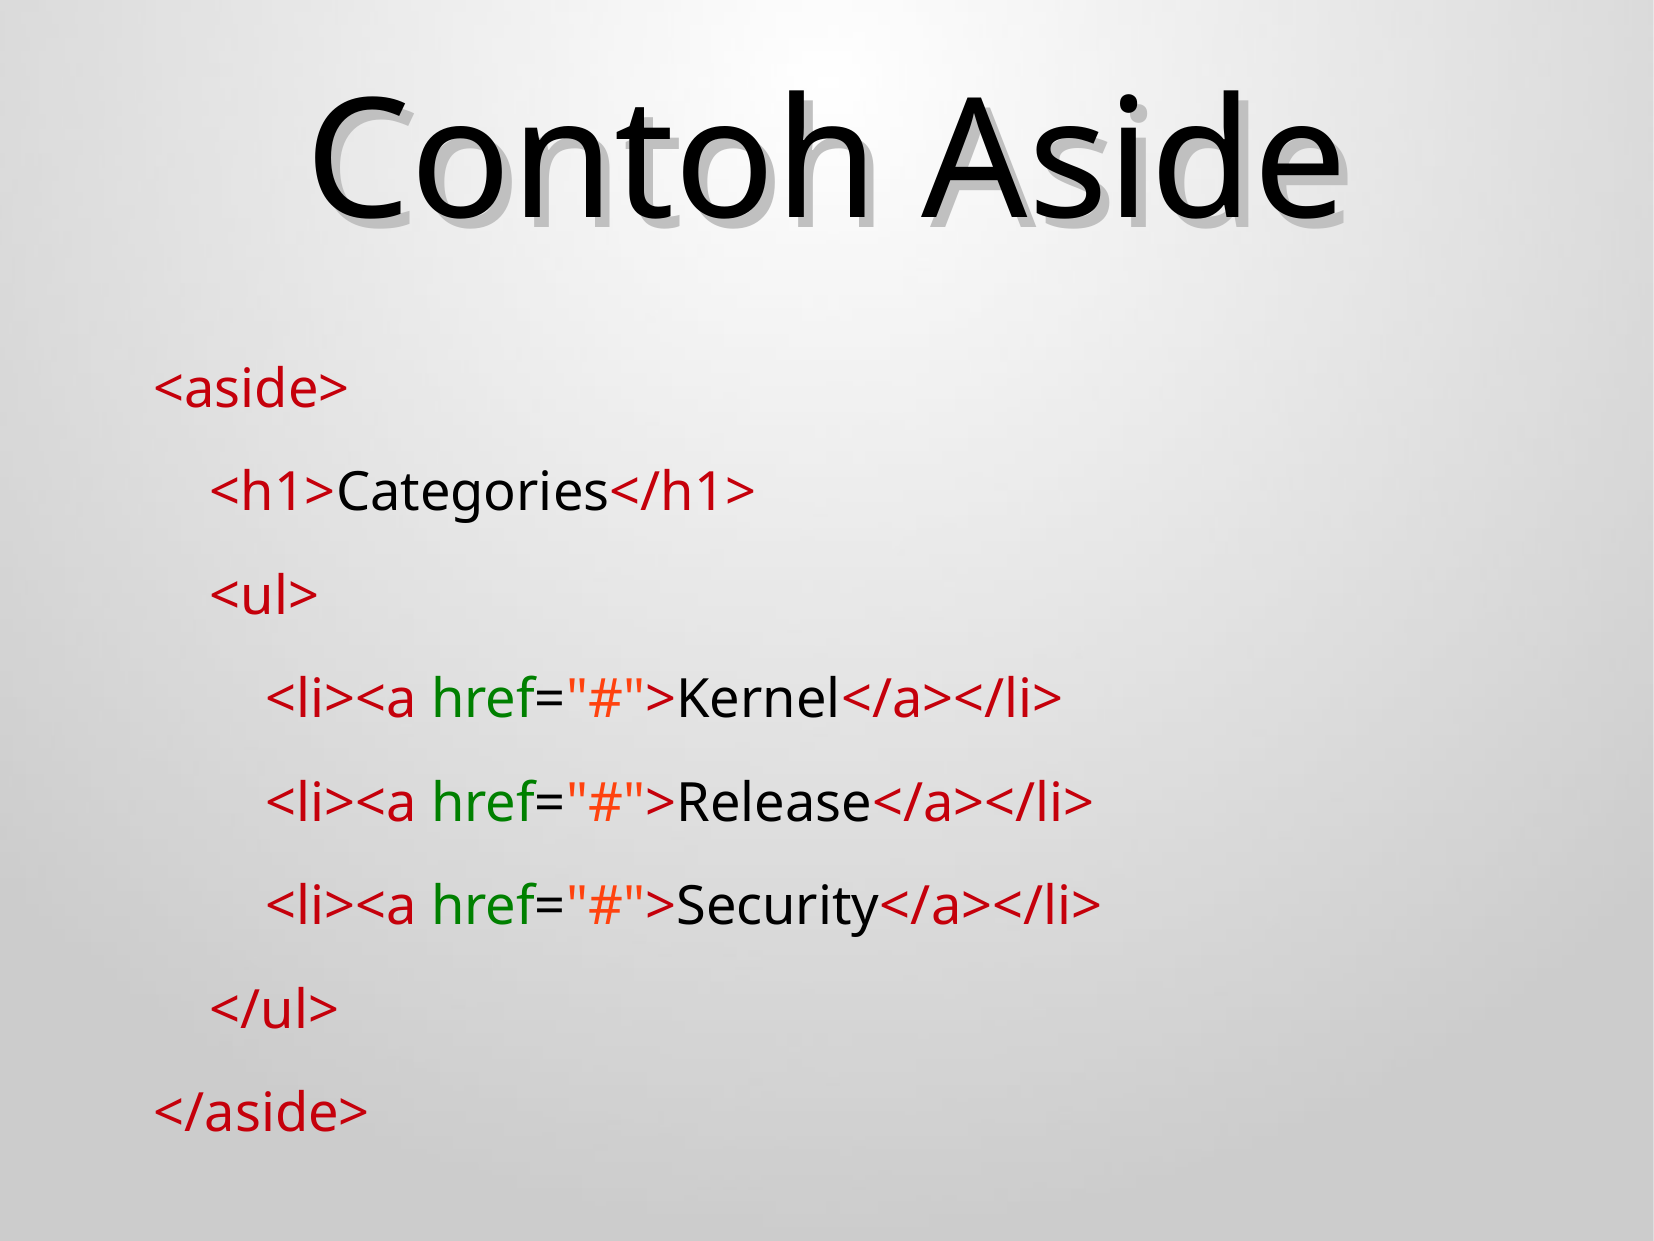

# Contoh Aside
<aside>
 <h1>Categories</h1>
 <ul>
 <li><a href="#">Kernel</a></li>
 <li><a href="#">Release</a></li>
 <li><a href="#">Security</a></li>
 </ul>
</aside>